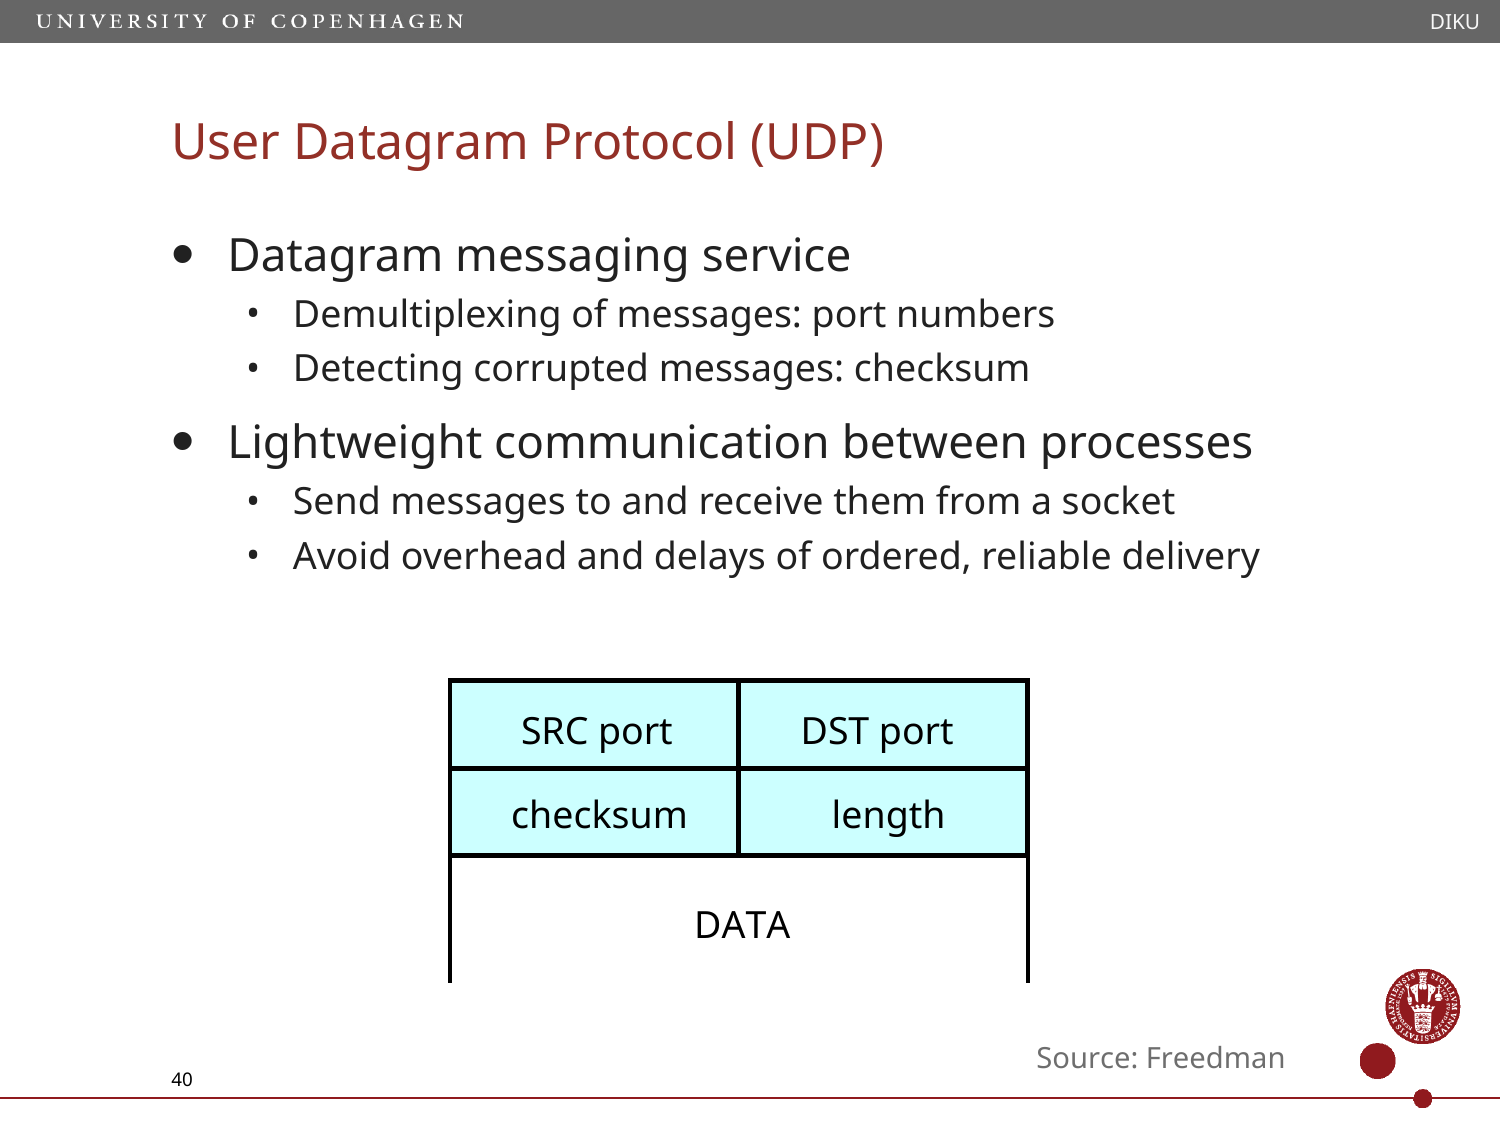

DIKU
# User Datagram Protocol (UDP)
Datagram messaging service
Demultiplexing of messages: port numbers
Detecting corrupted messages: checksum
Lightweight communication between processes
Send messages to and receive them from a socket
Avoid overhead and delays of ordered, reliable delivery
 SRC port
 DST port
checksum
length
DATA
Source: Freedman